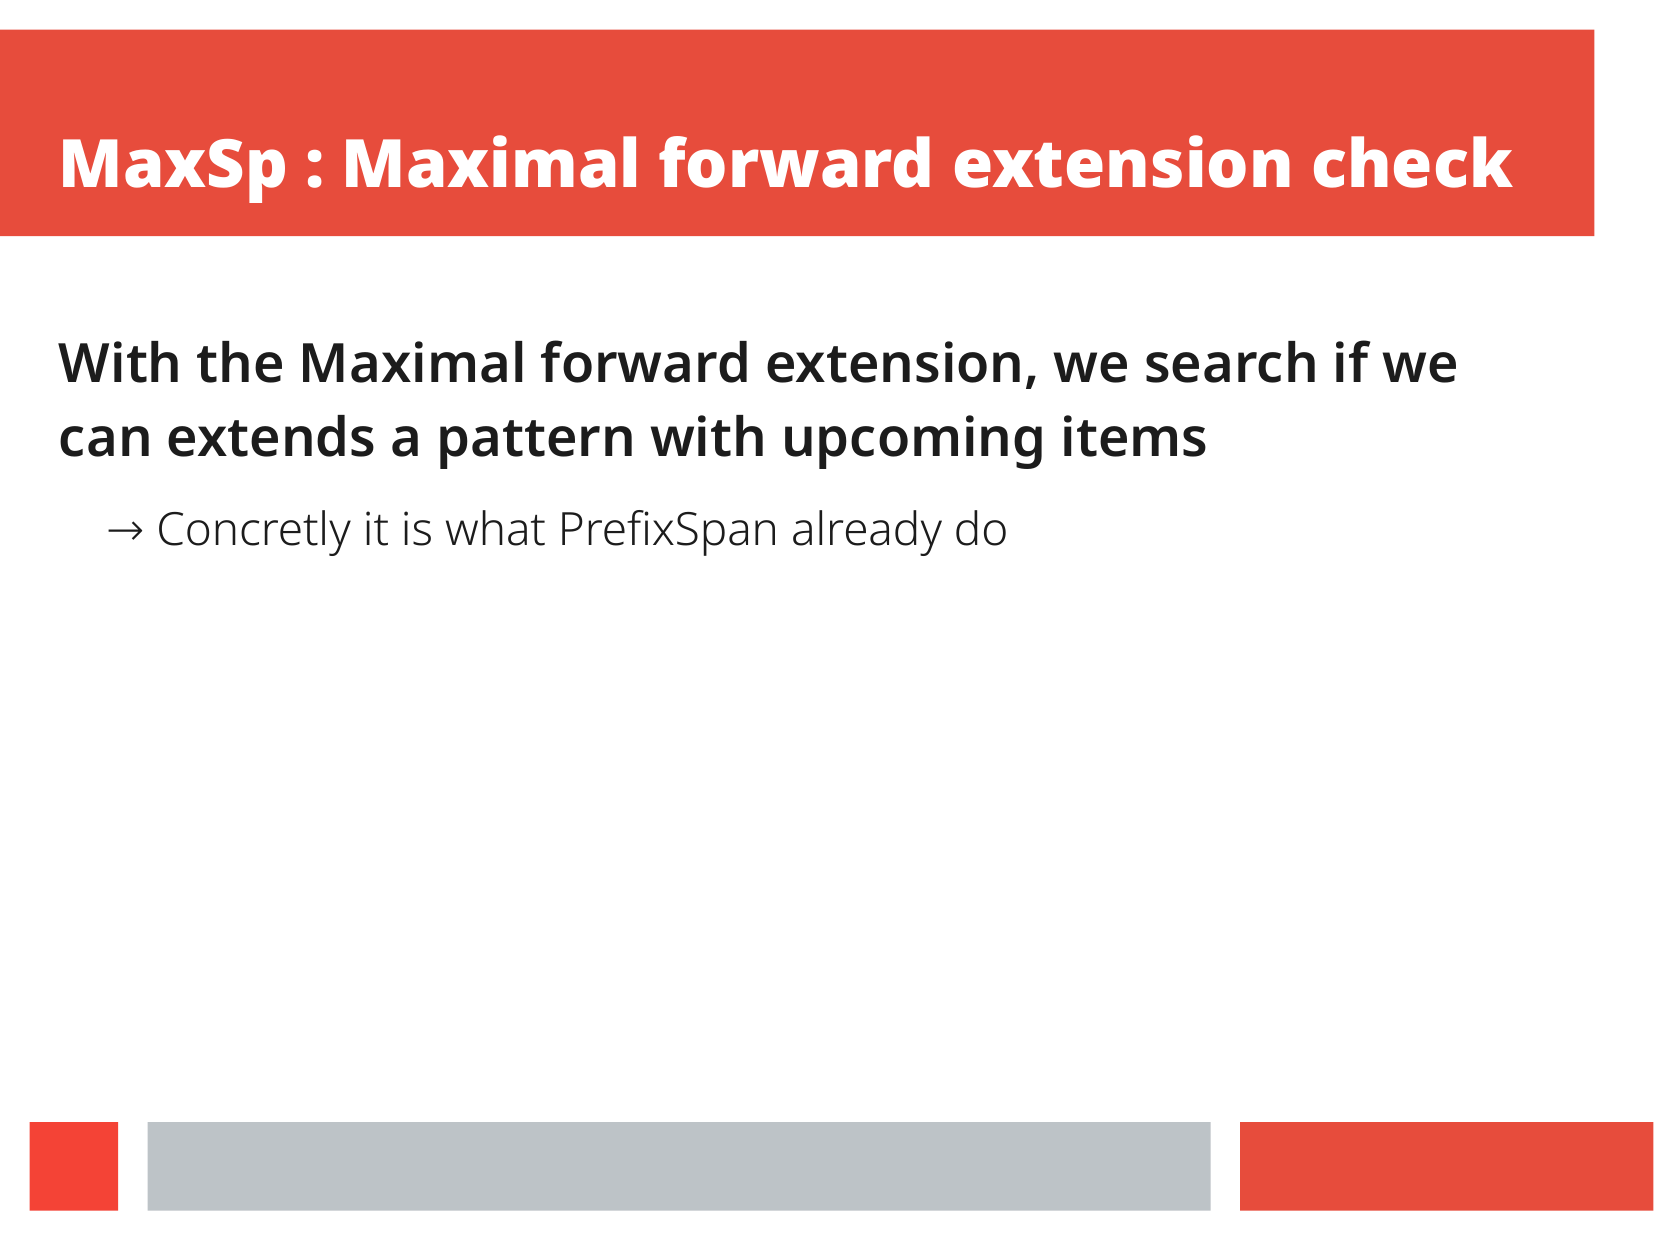

# MaxSp : Maximal forward extension check
With the Maximal forward extension, we search if we can extends a pattern with upcoming items
→ Concretly it is what PrefixSpan already do